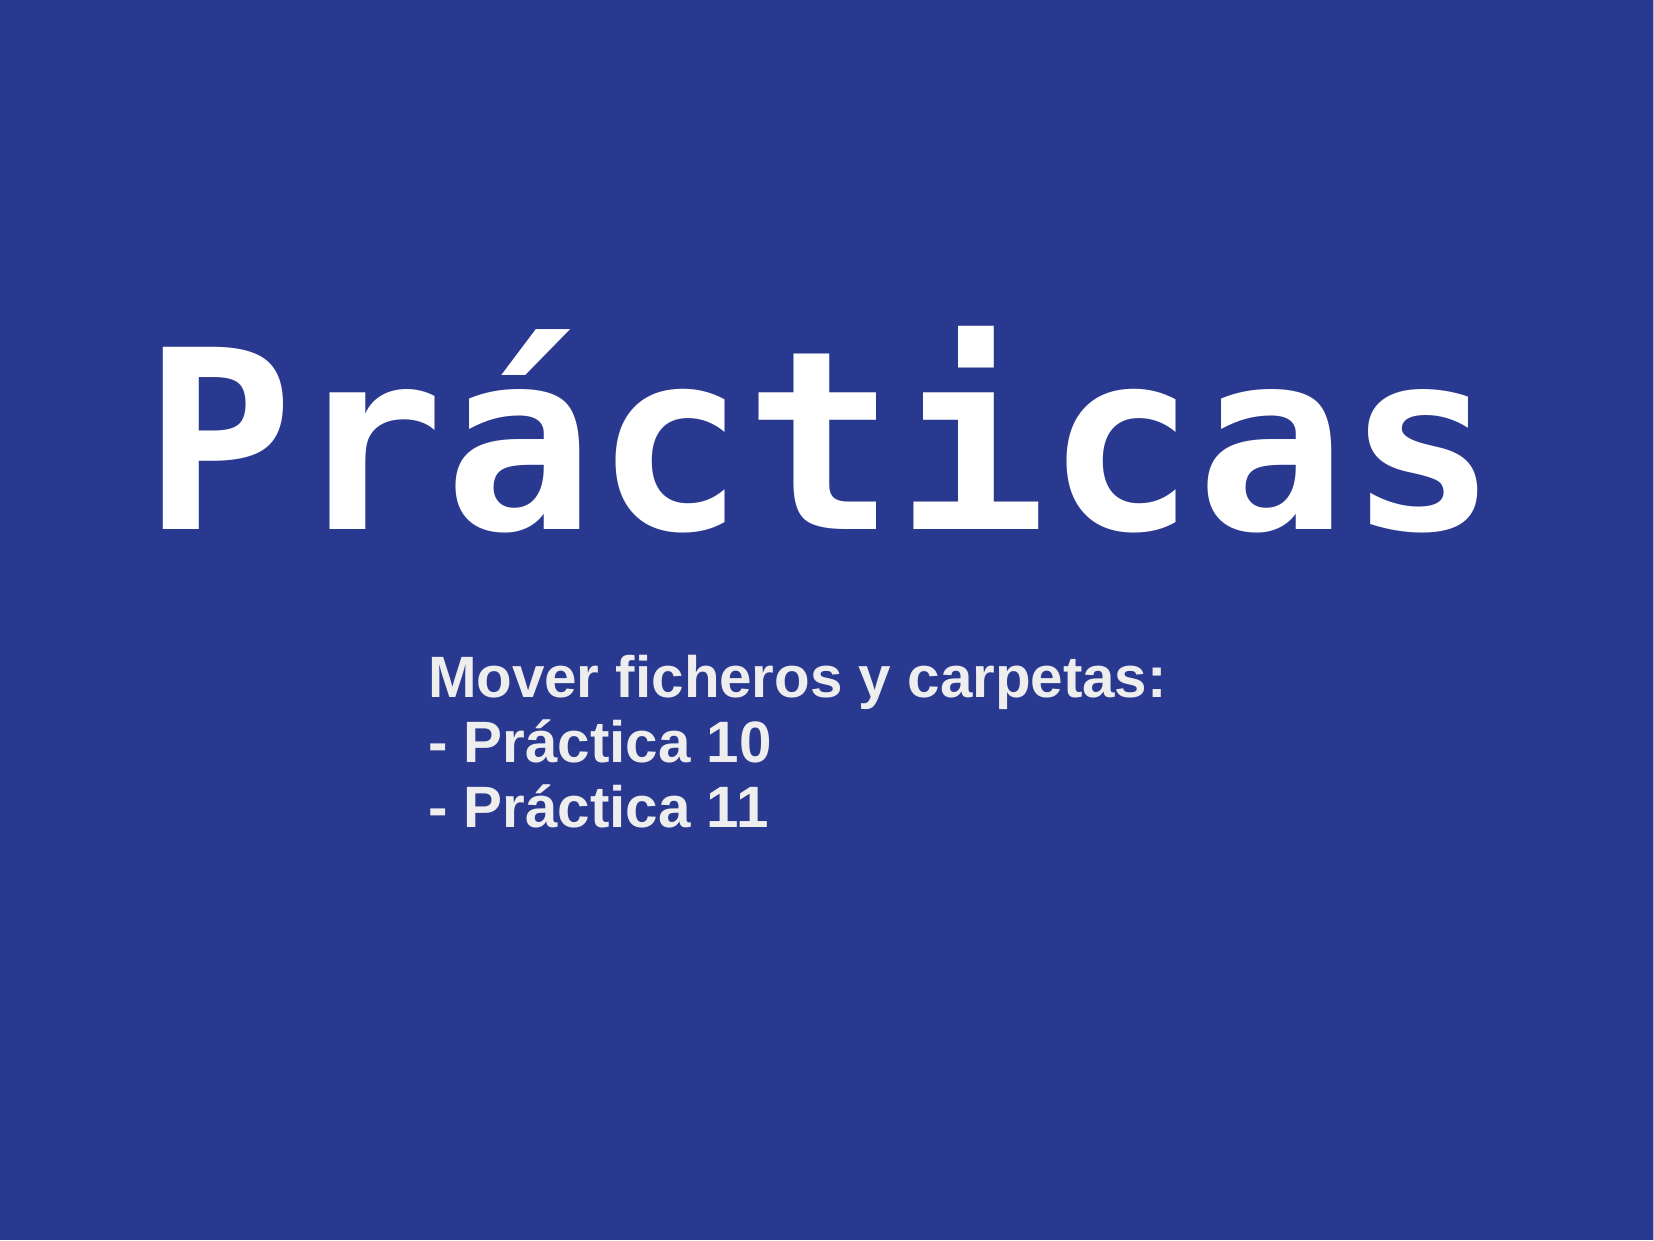

# Prácticas
Mover ficheros y carpetas:
- Práctica 10
- Práctica 11